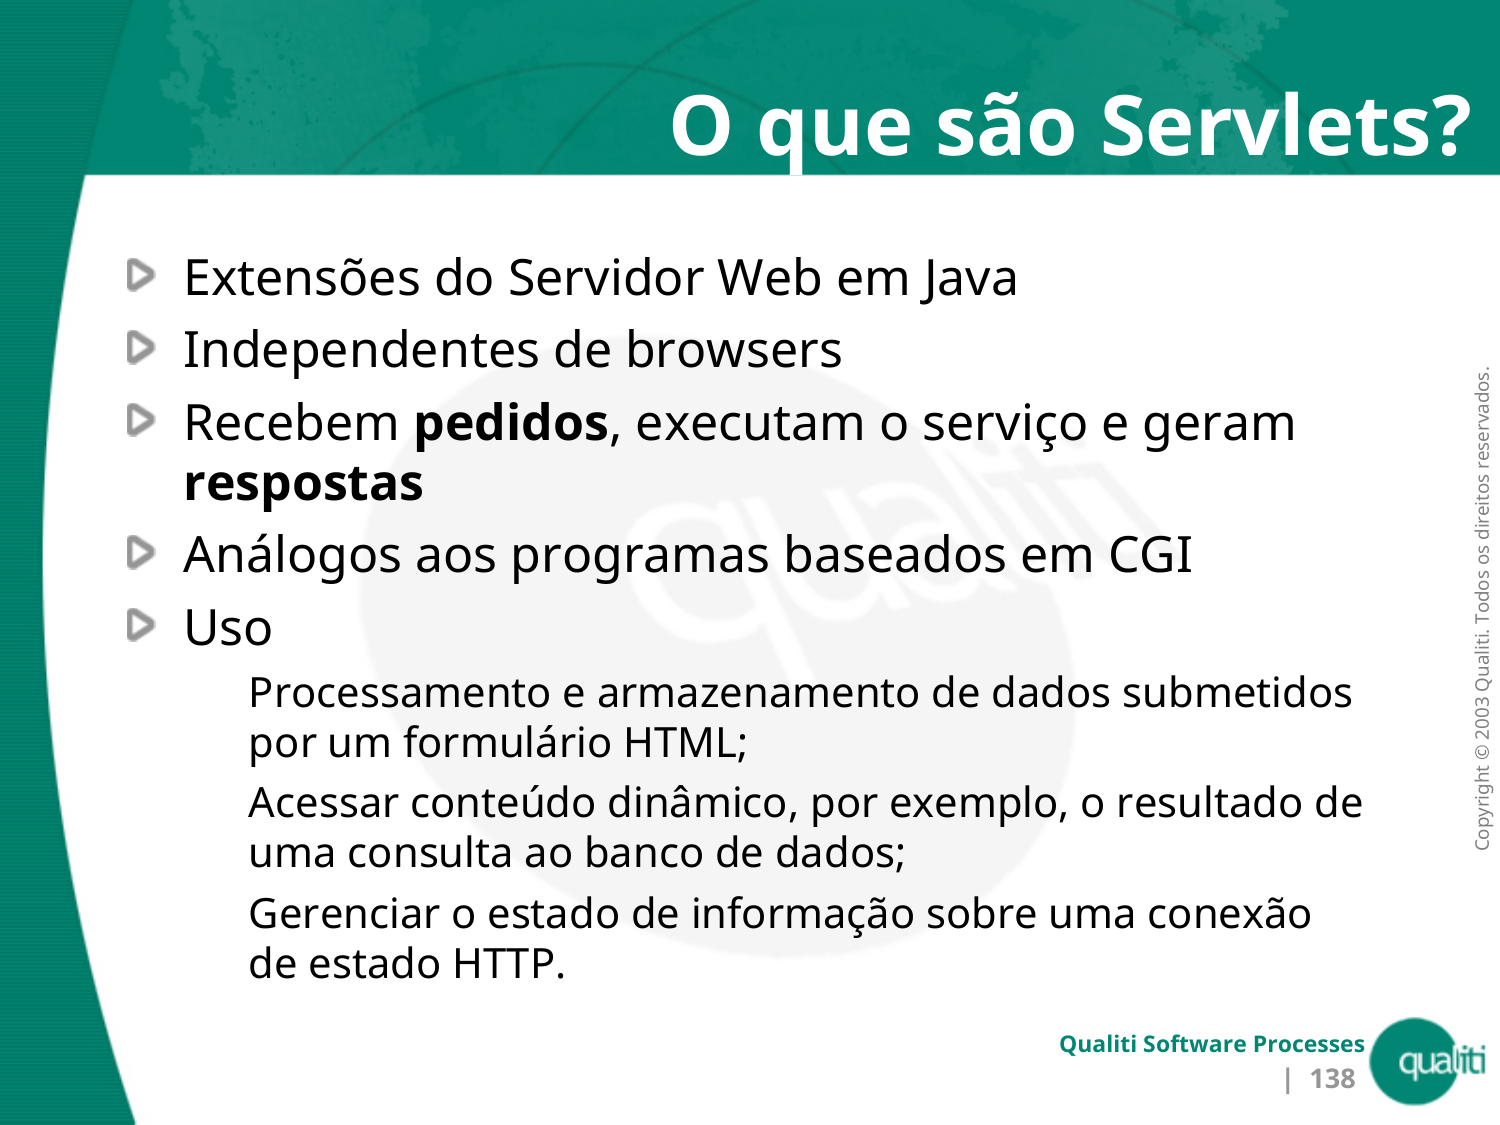

# O que são Servlets?
Extensões do Servidor Web em Java
Independentes de browsers
Recebem pedidos, executam o serviço e geram respostas
Análogos aos programas baseados em CGI
Uso
Processamento e armazenamento de dados submetidos por um formulário HTML;
Acessar conteúdo dinâmico, por exemplo, o resultado de uma consulta ao banco de dados;
Gerenciar o estado de informação sobre uma conexão de estado HTTP.